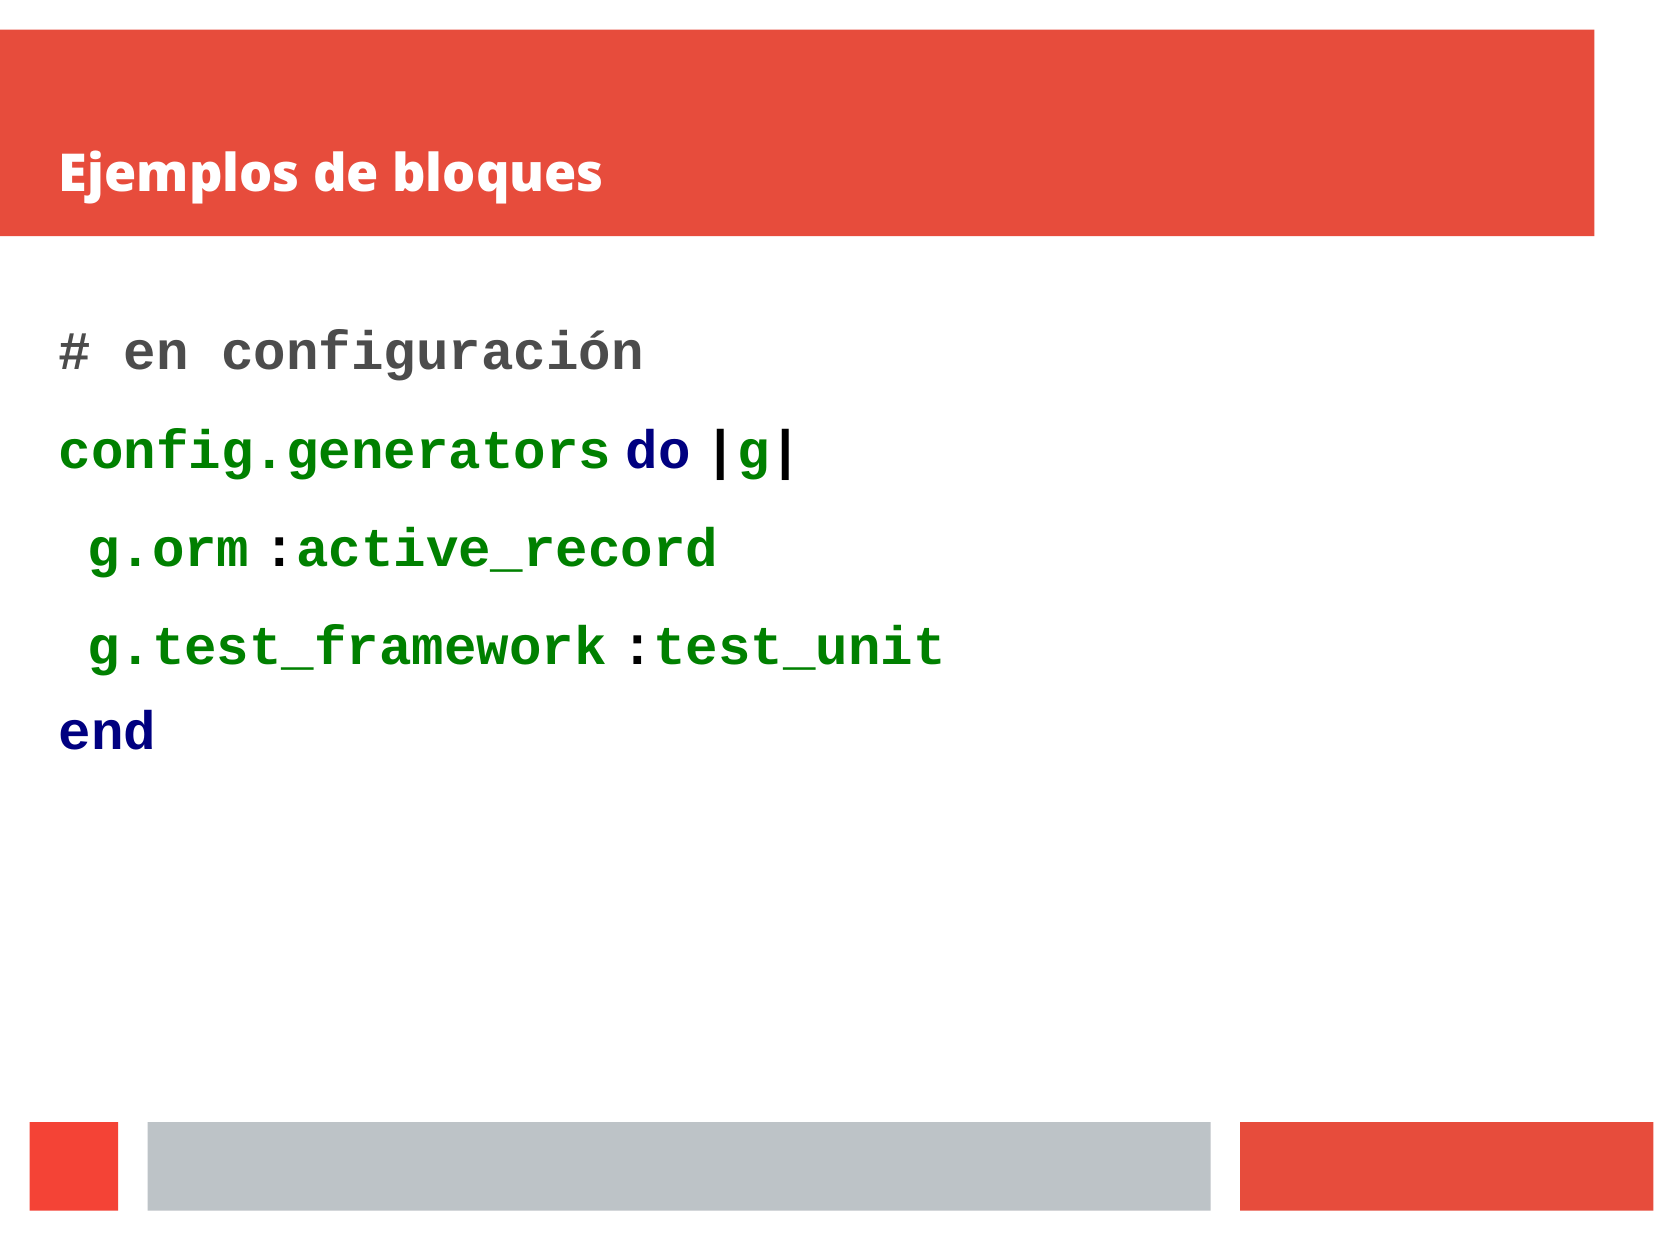

# Ejemplos de bloques
# en configuración
config.generators do |g|
 g.orm :active_record
 g.test_framework :test_unit
end